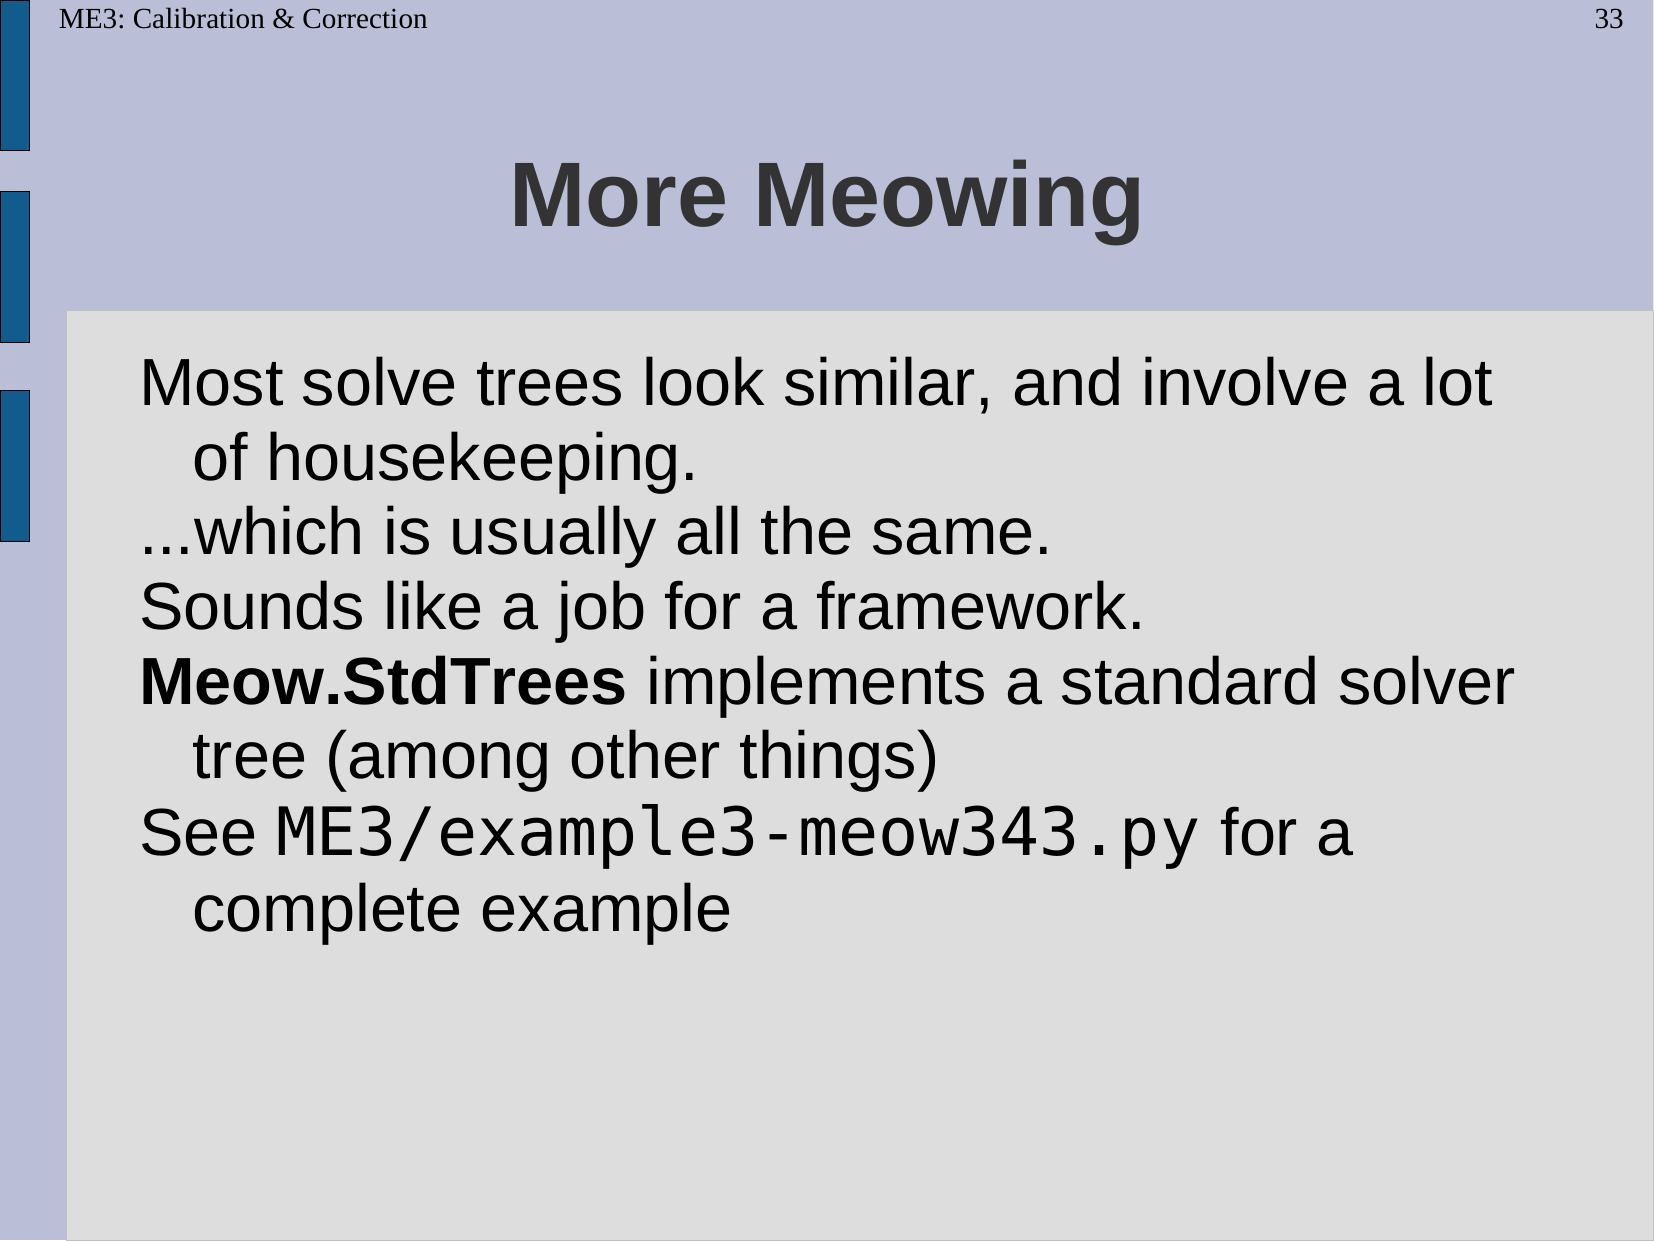

ME3: Calibration & Correction
33
# More Meowing
Most solve trees look similar, and involve a lot of housekeeping.
...which is usually all the same.
Sounds like a job for a framework.
Meow.StdTrees implements a standard solver tree (among other things)
See ME3/example3-meow343.py for a complete example